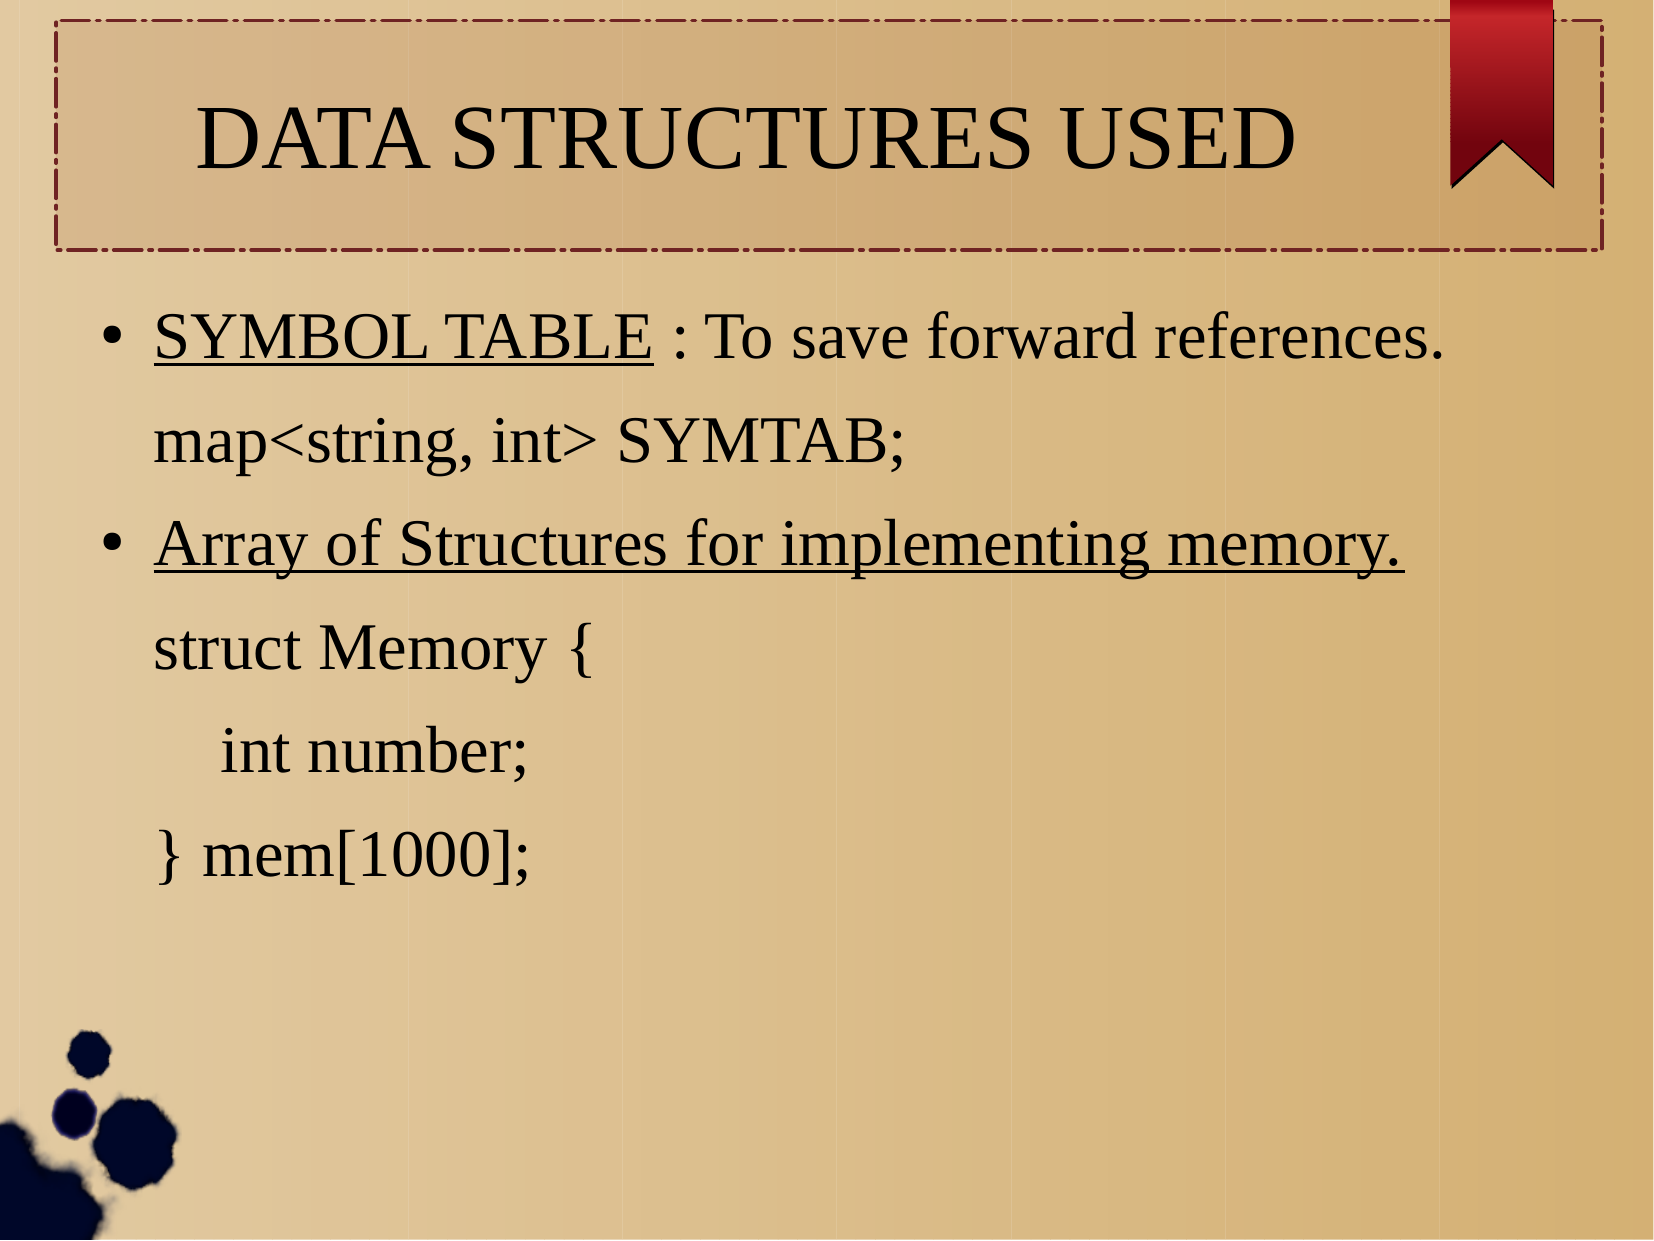

# DATA STRUCTURES USED
SYMBOL TABLE : To save forward references.
map<string, int> SYMTAB;
Array of Structures for implementing memory.
struct Memory {
 int number;
} mem[1000];